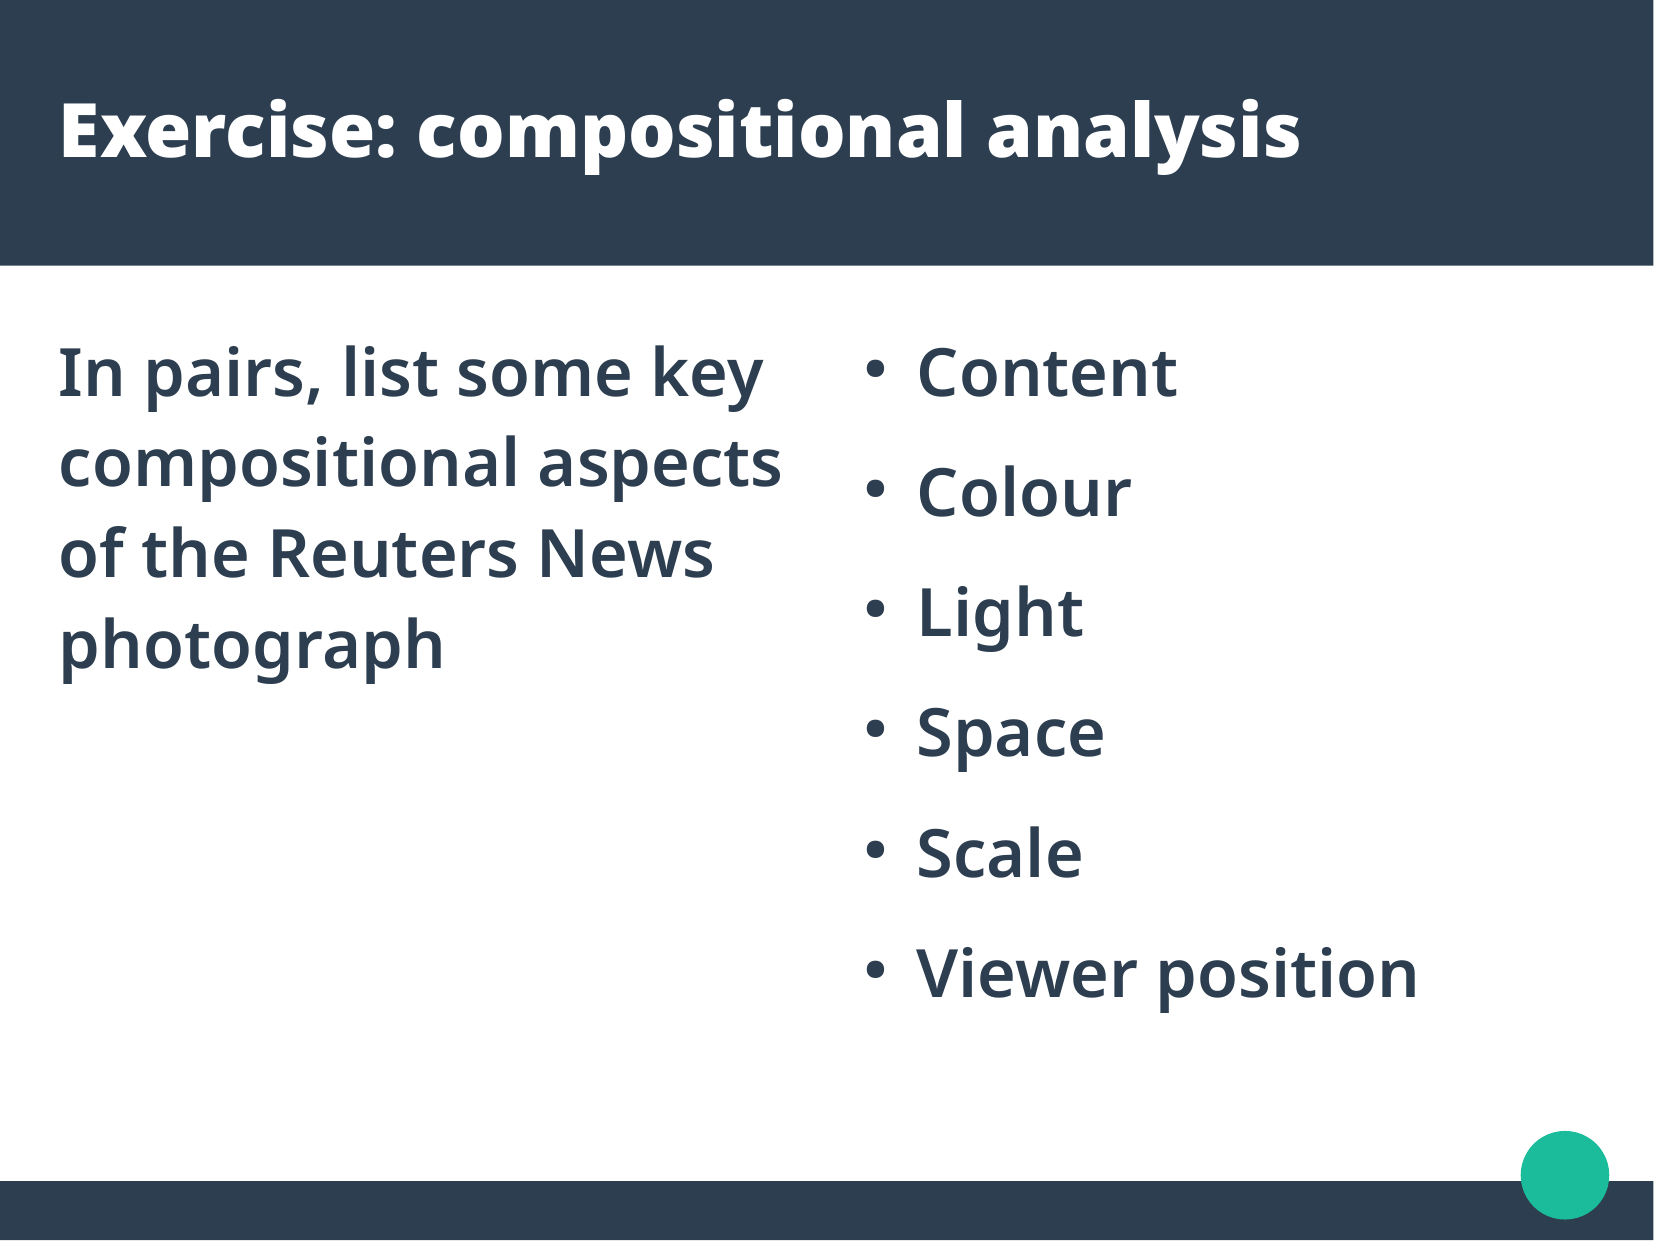

# Exercise: compositional analysis
In pairs, list some key compositional aspects of the Reuters News photograph
Content
Colour
Light
Space
Scale
Viewer position